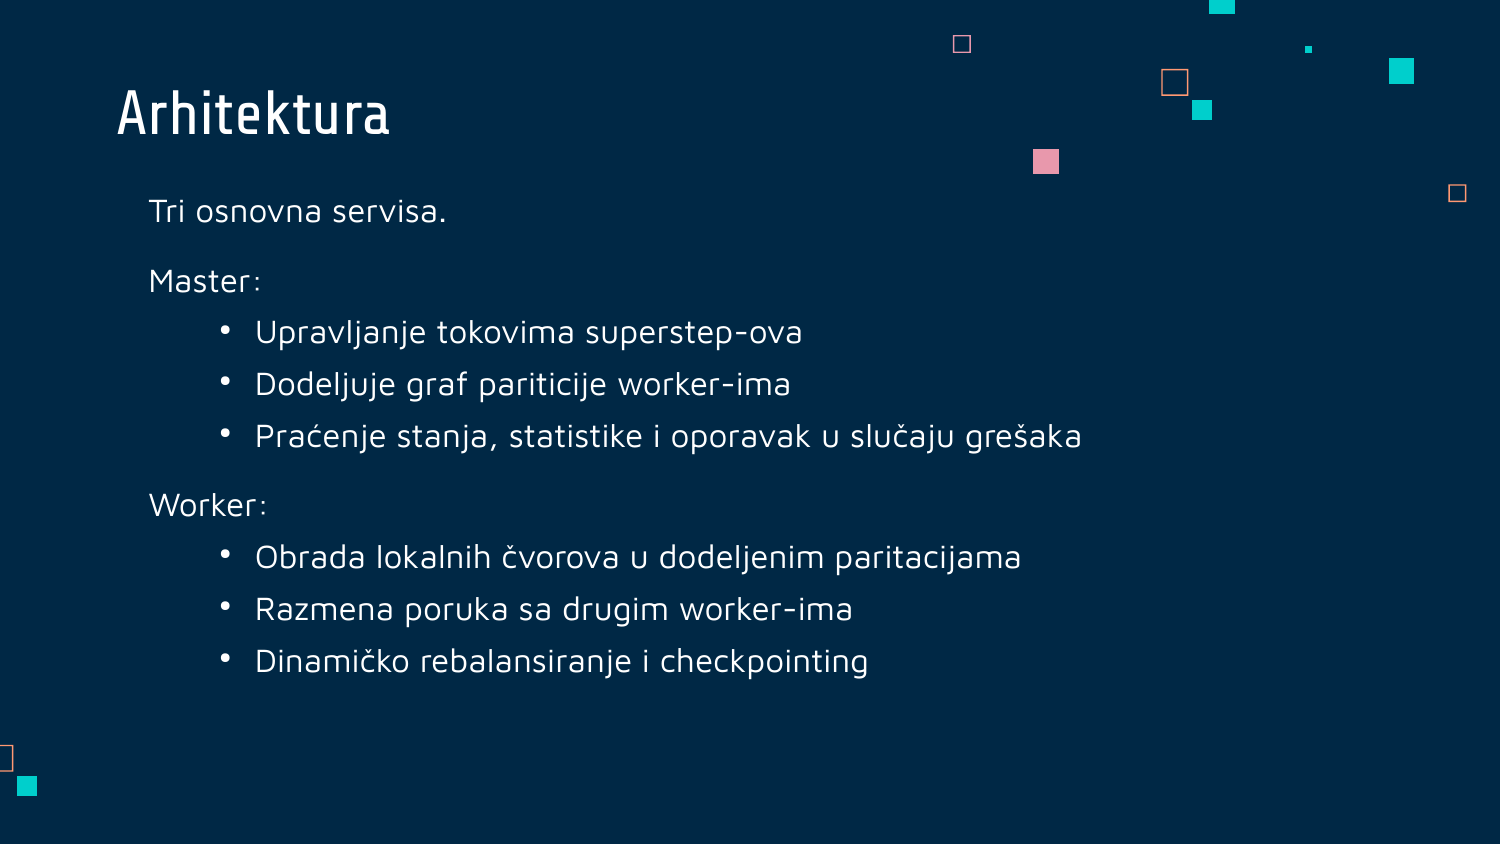

Arhitektura
# Tri osnovna servisa.
Master:
Upravljanje tokovima superstep-ova
Dodeljuje graf pariticije worker-ima
Praćenje stanja, statistike i oporavak u slučaju grešaka
Worker:
Obrada lokalnih čvorova u dodeljenim paritacijama
Razmena poruka sa drugim worker-ima
Dinamičko rebalansiranje i checkpointing